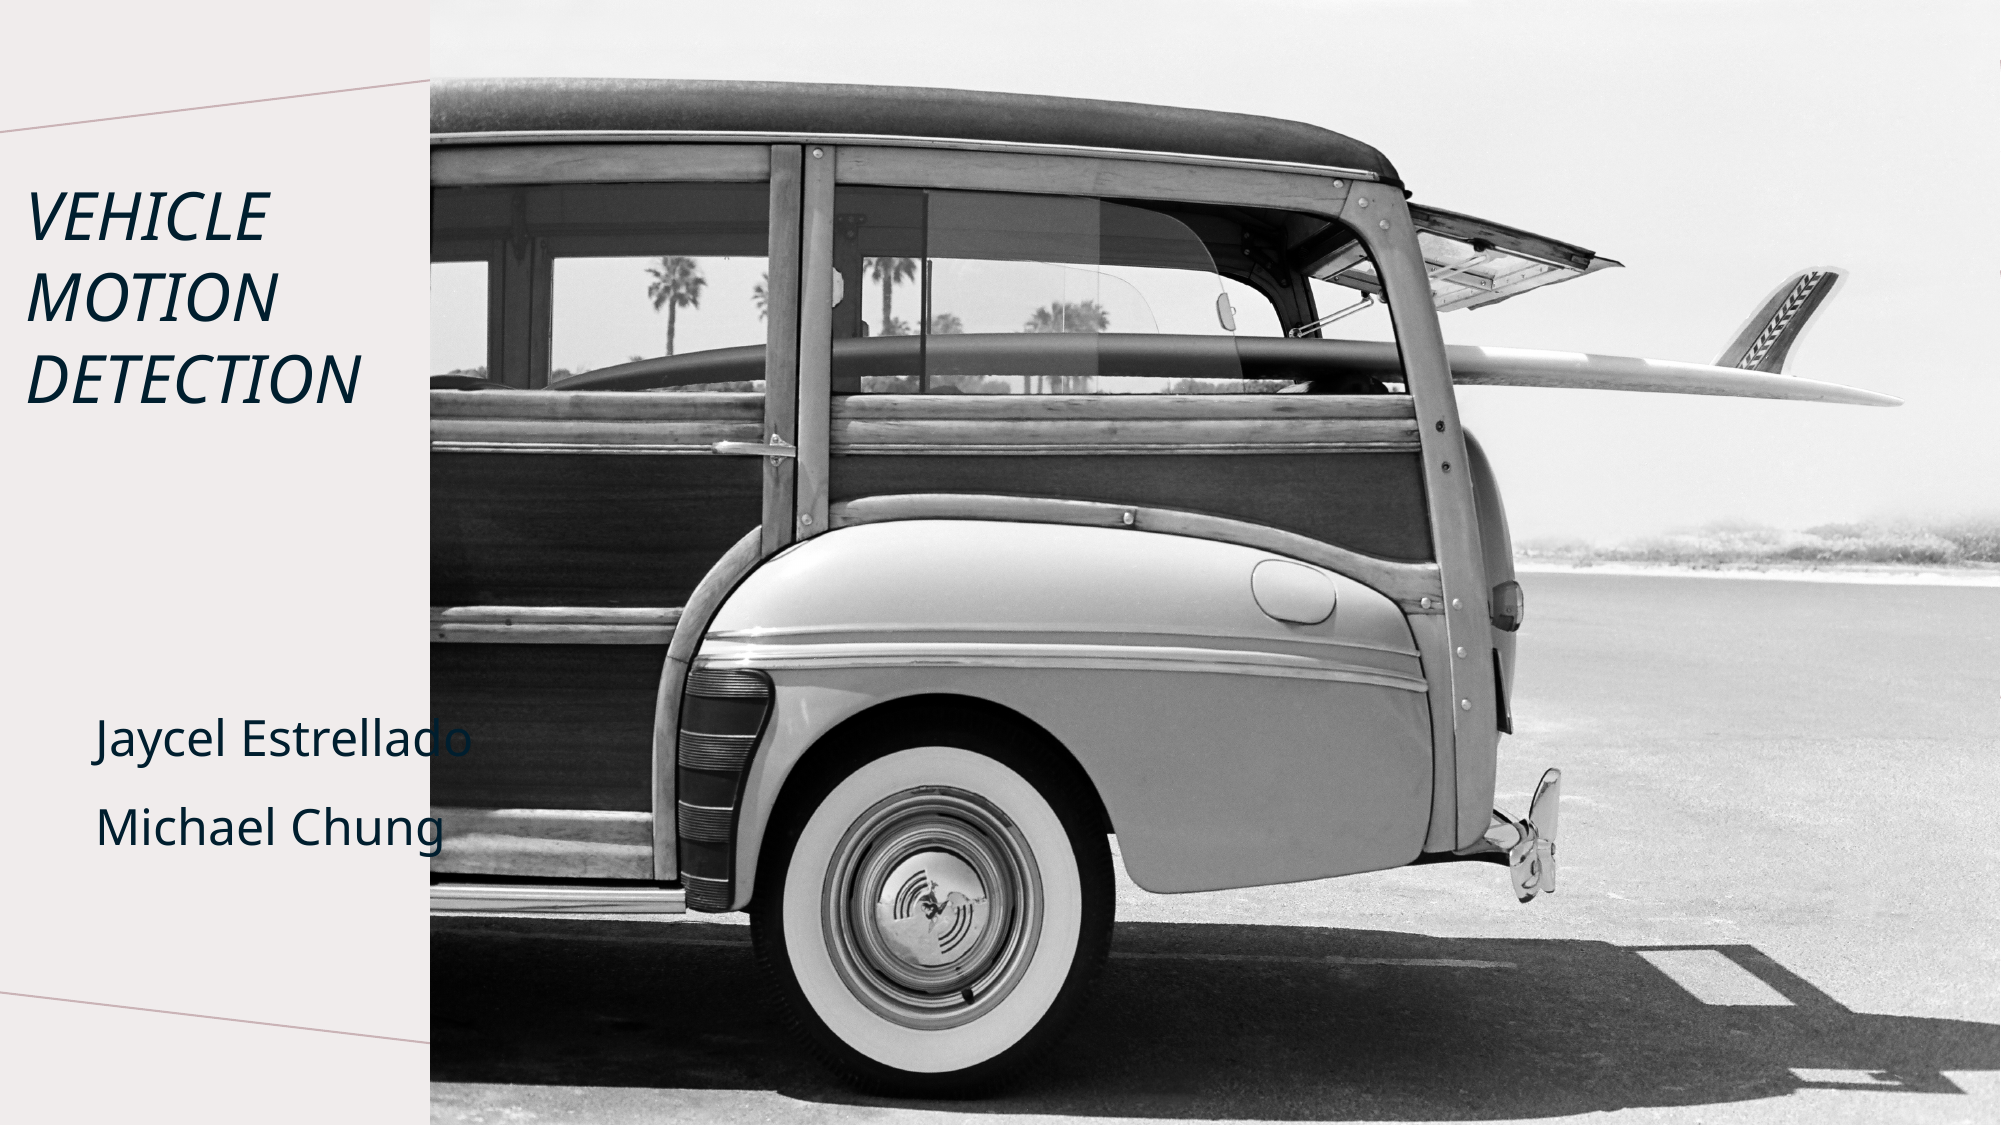

# Vehicle Motion detection
Jaycel Estrellado
Michael Chung